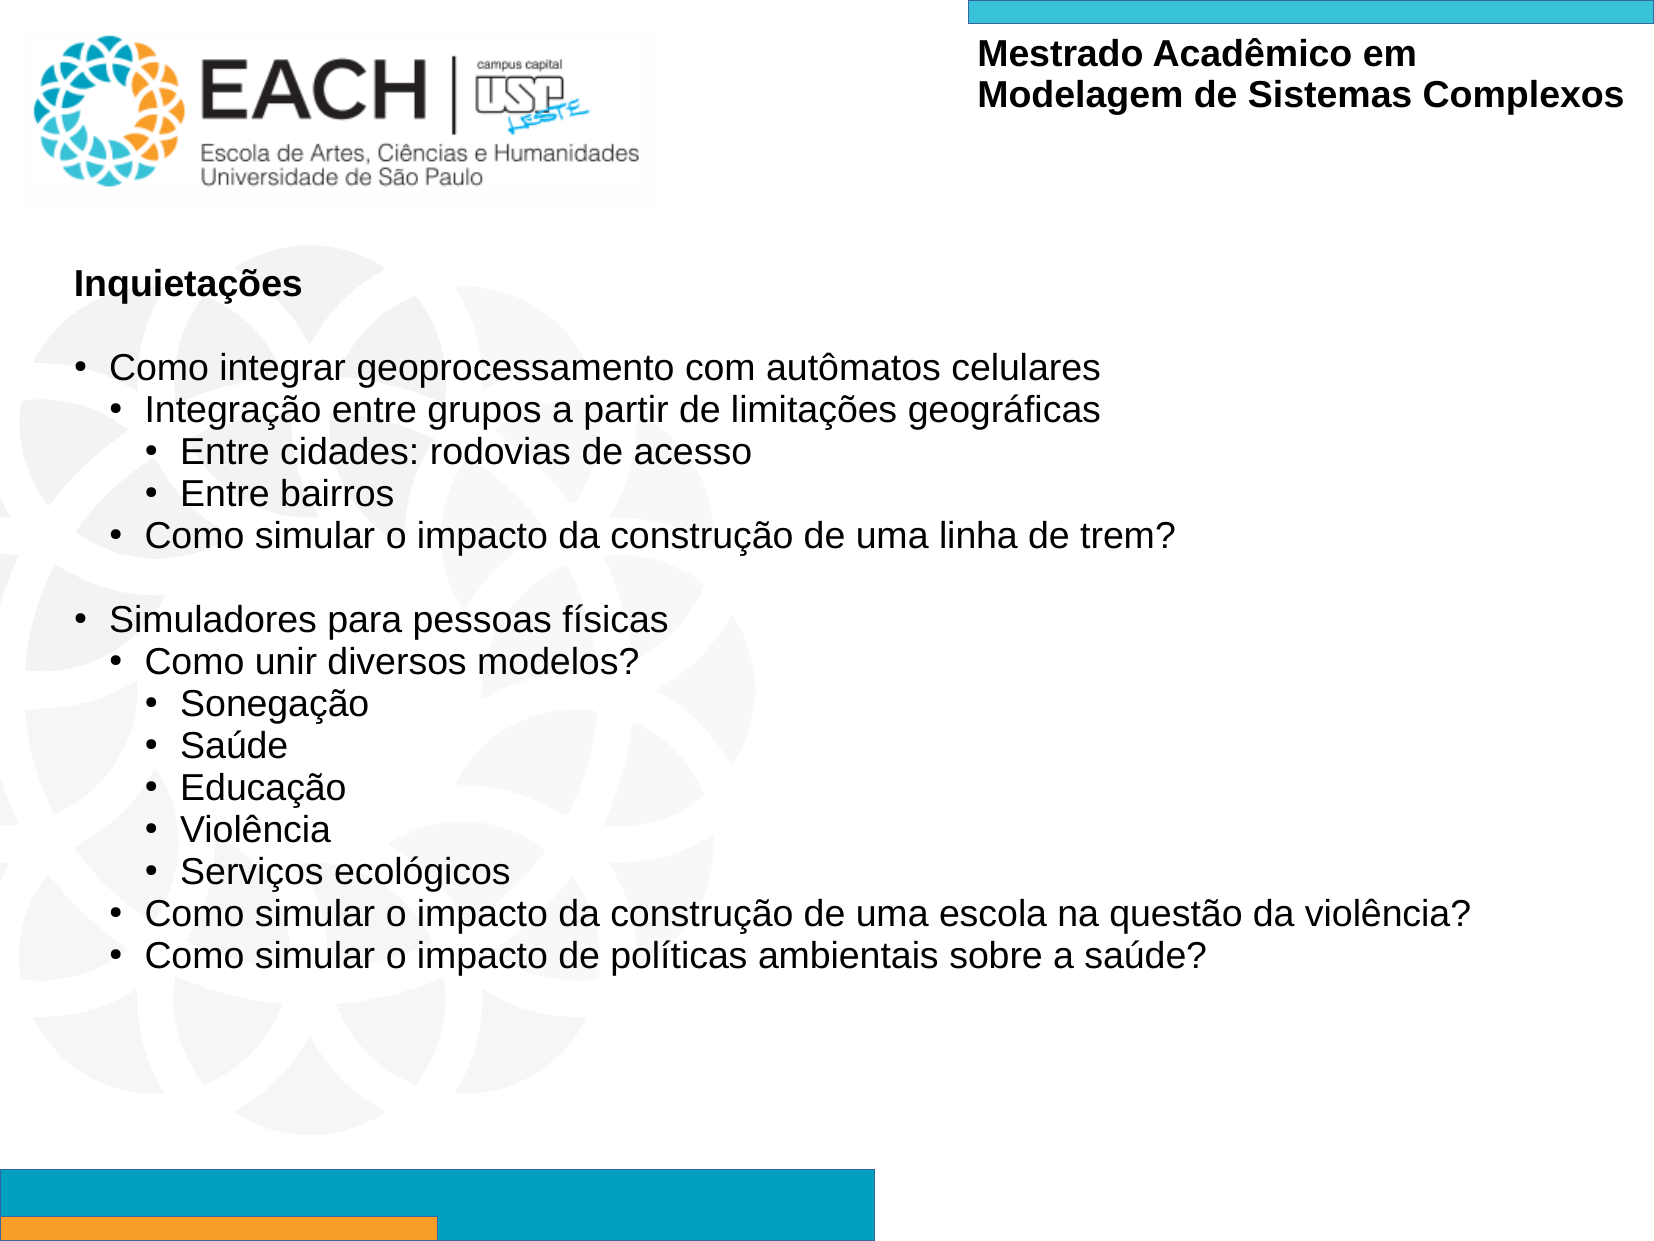

Mestrado Acadêmico em
Modelagem de Sistemas Complexos
Inquietações
Como integrar geoprocessamento com autômatos celulares
Integração entre grupos a partir de limitações geográficas
Entre cidades: rodovias de acesso
Entre bairros
Como simular o impacto da construção de uma linha de trem?
Simuladores para pessoas físicas
Como unir diversos modelos?
Sonegação
Saúde
Educação
Violência
Serviços ecológicos
Como simular o impacto da construção de uma escola na questão da violência?
Como simular o impacto de políticas ambientais sobre a saúde?